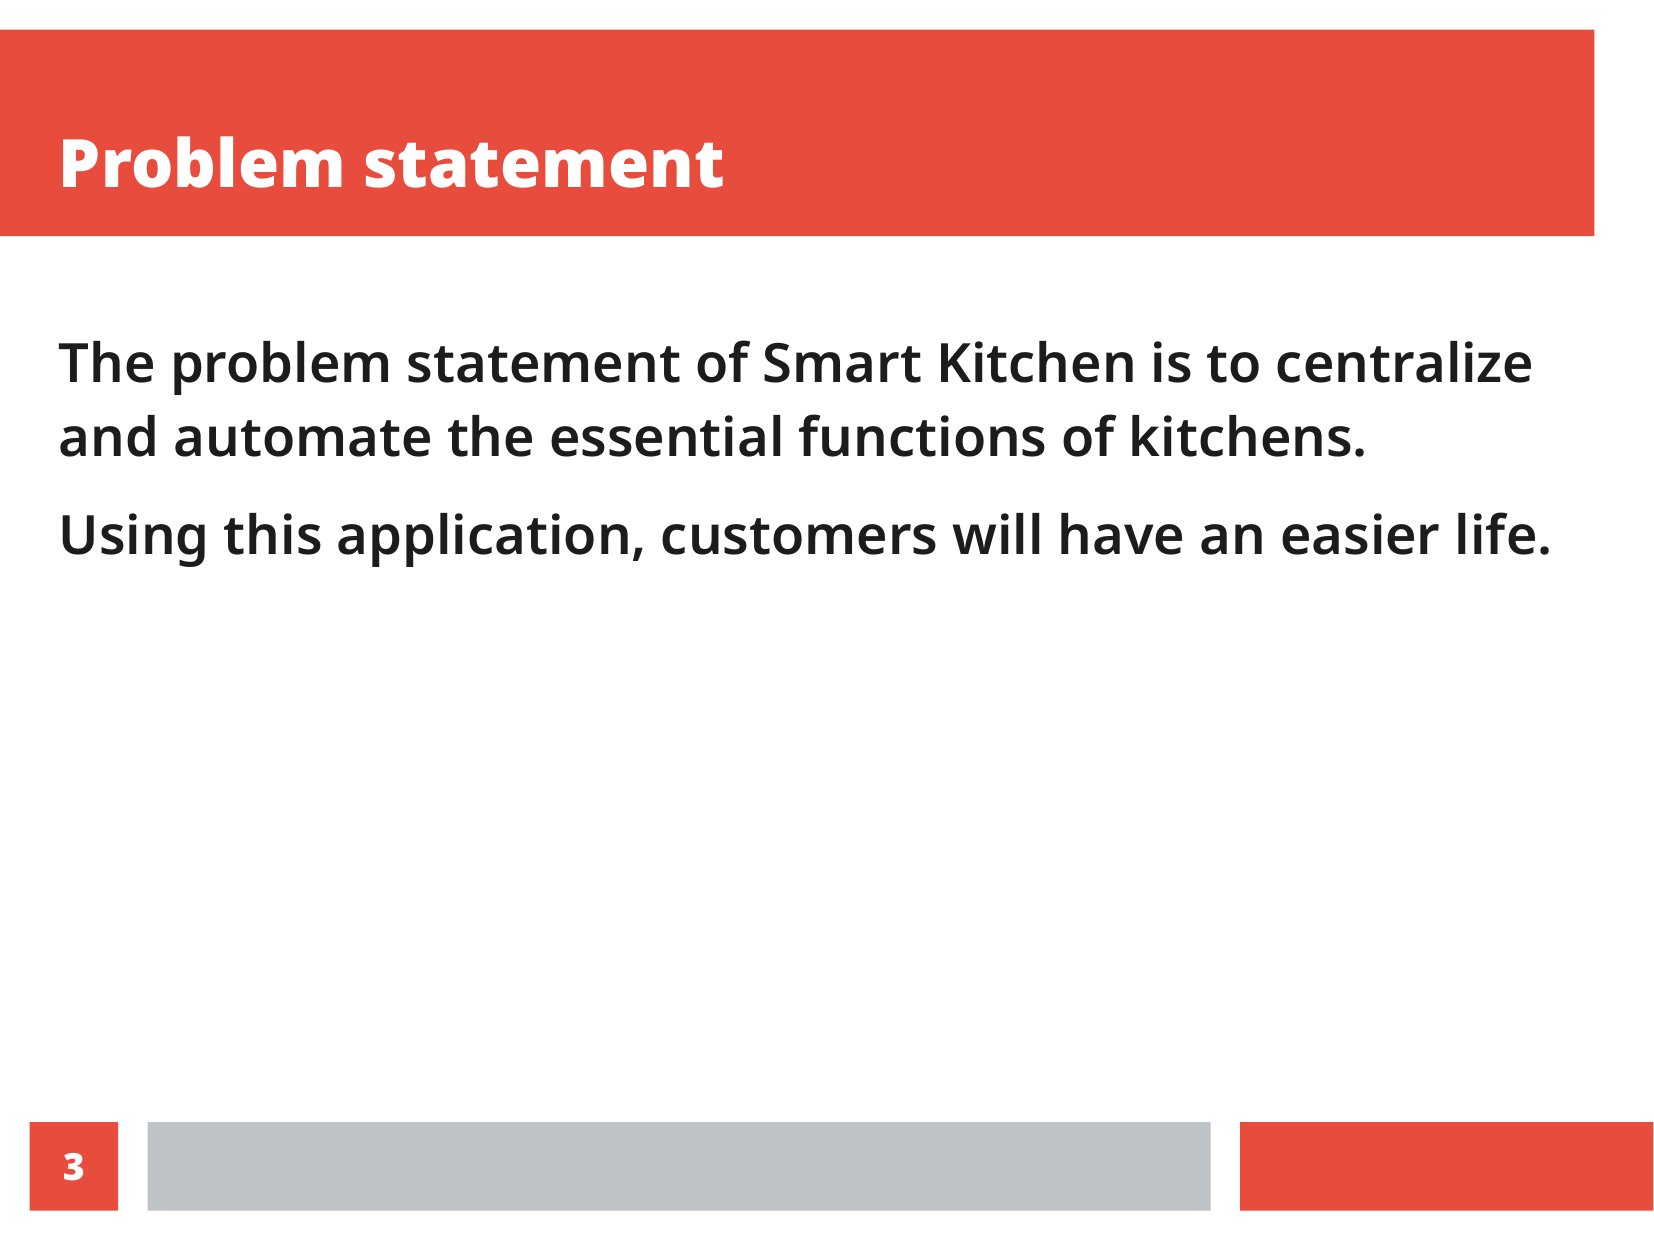

# Problem statement
The problem statement of Smart Kitchen is to centralize and automate the essential functions of kitchens.
Using this application, customers will have an easier life.
3